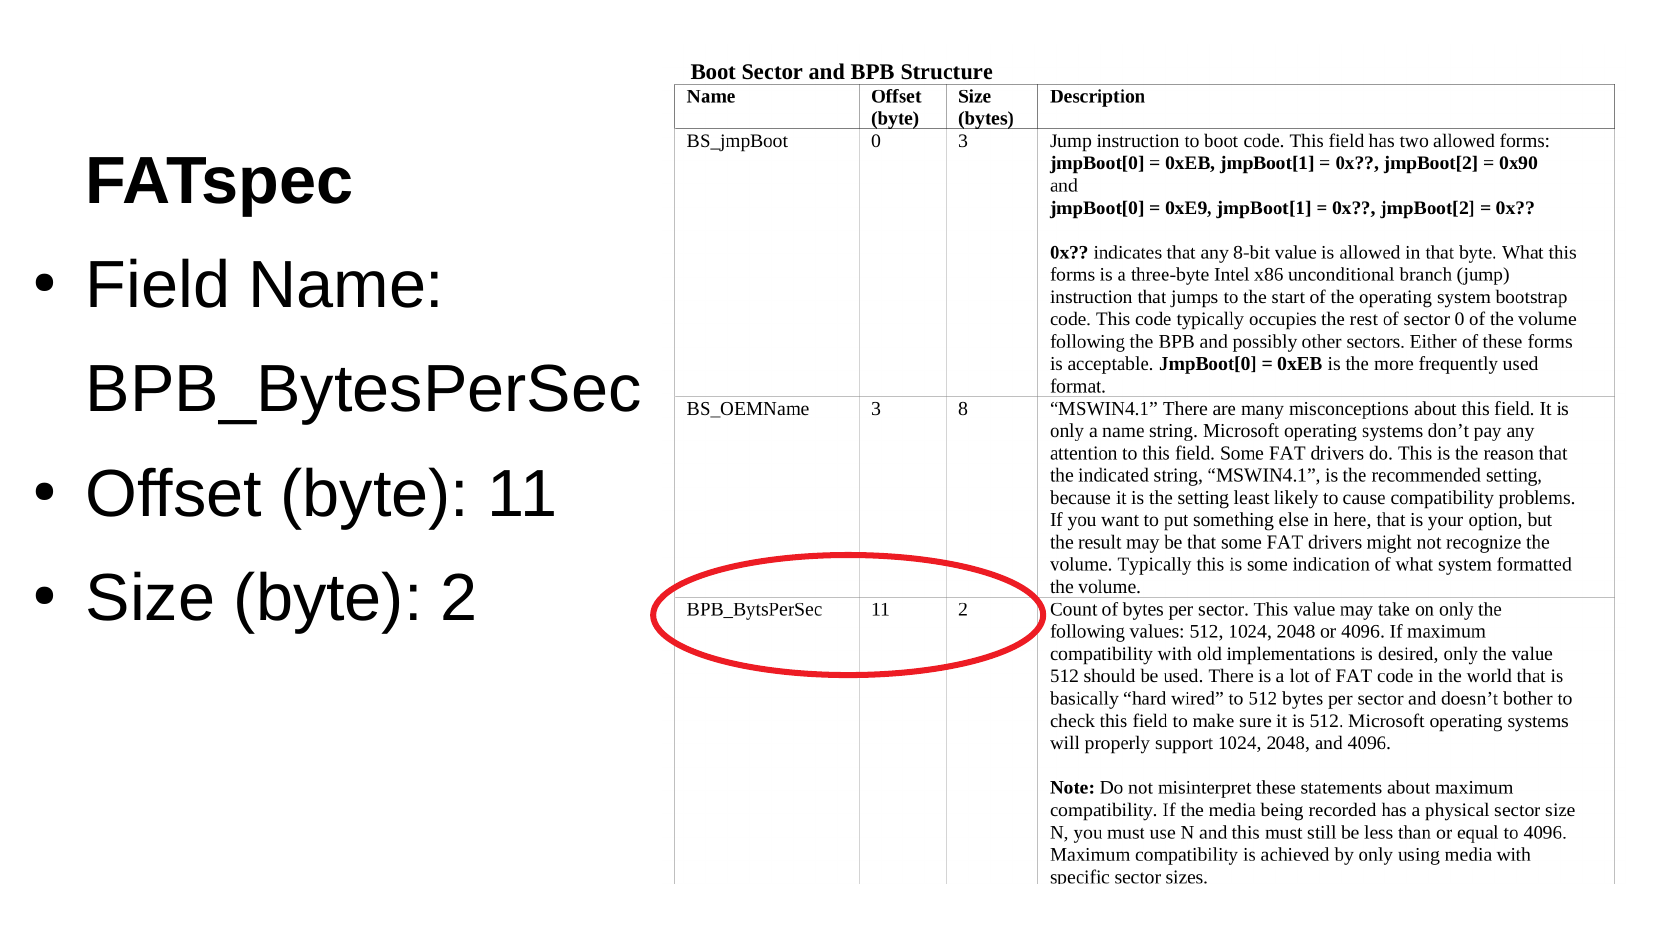

# FATspec
Field Name:
BPB_BytesPerSec
Offset (byte): 11
Size (byte): 2